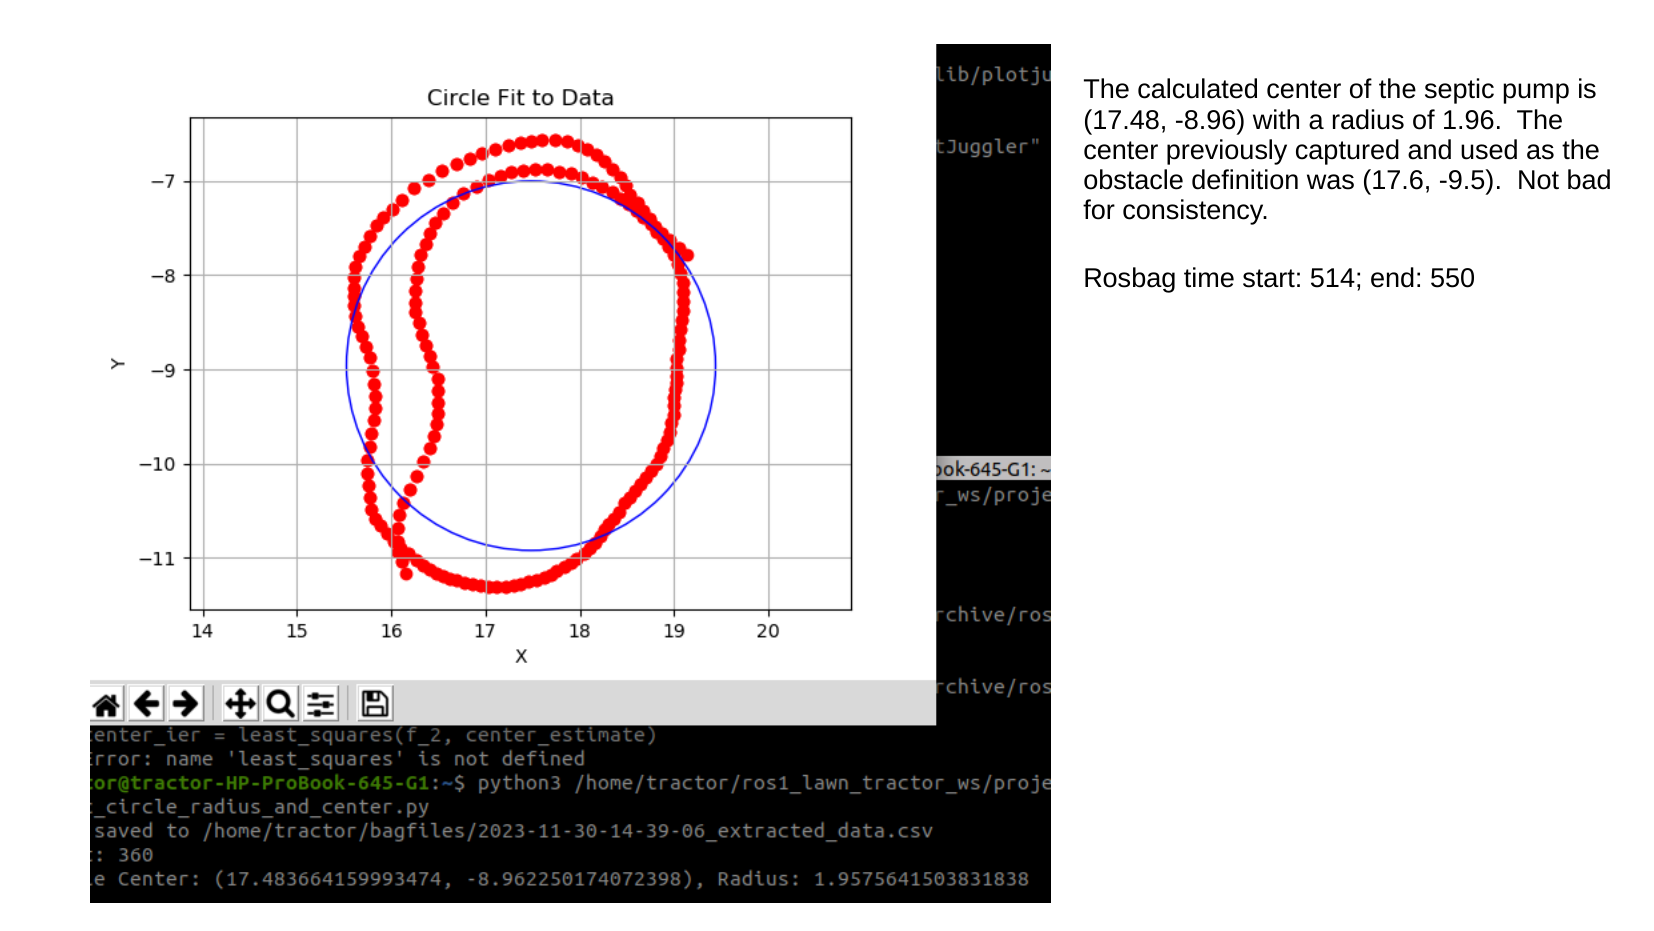

The calculated center of the septic pump is (17.48, -8.96) with a radius of 1.96. The center previously captured and used as the obstacle definition was (17.6, -9.5). Not bad for consistency.
Rosbag time start: 514; end: 550